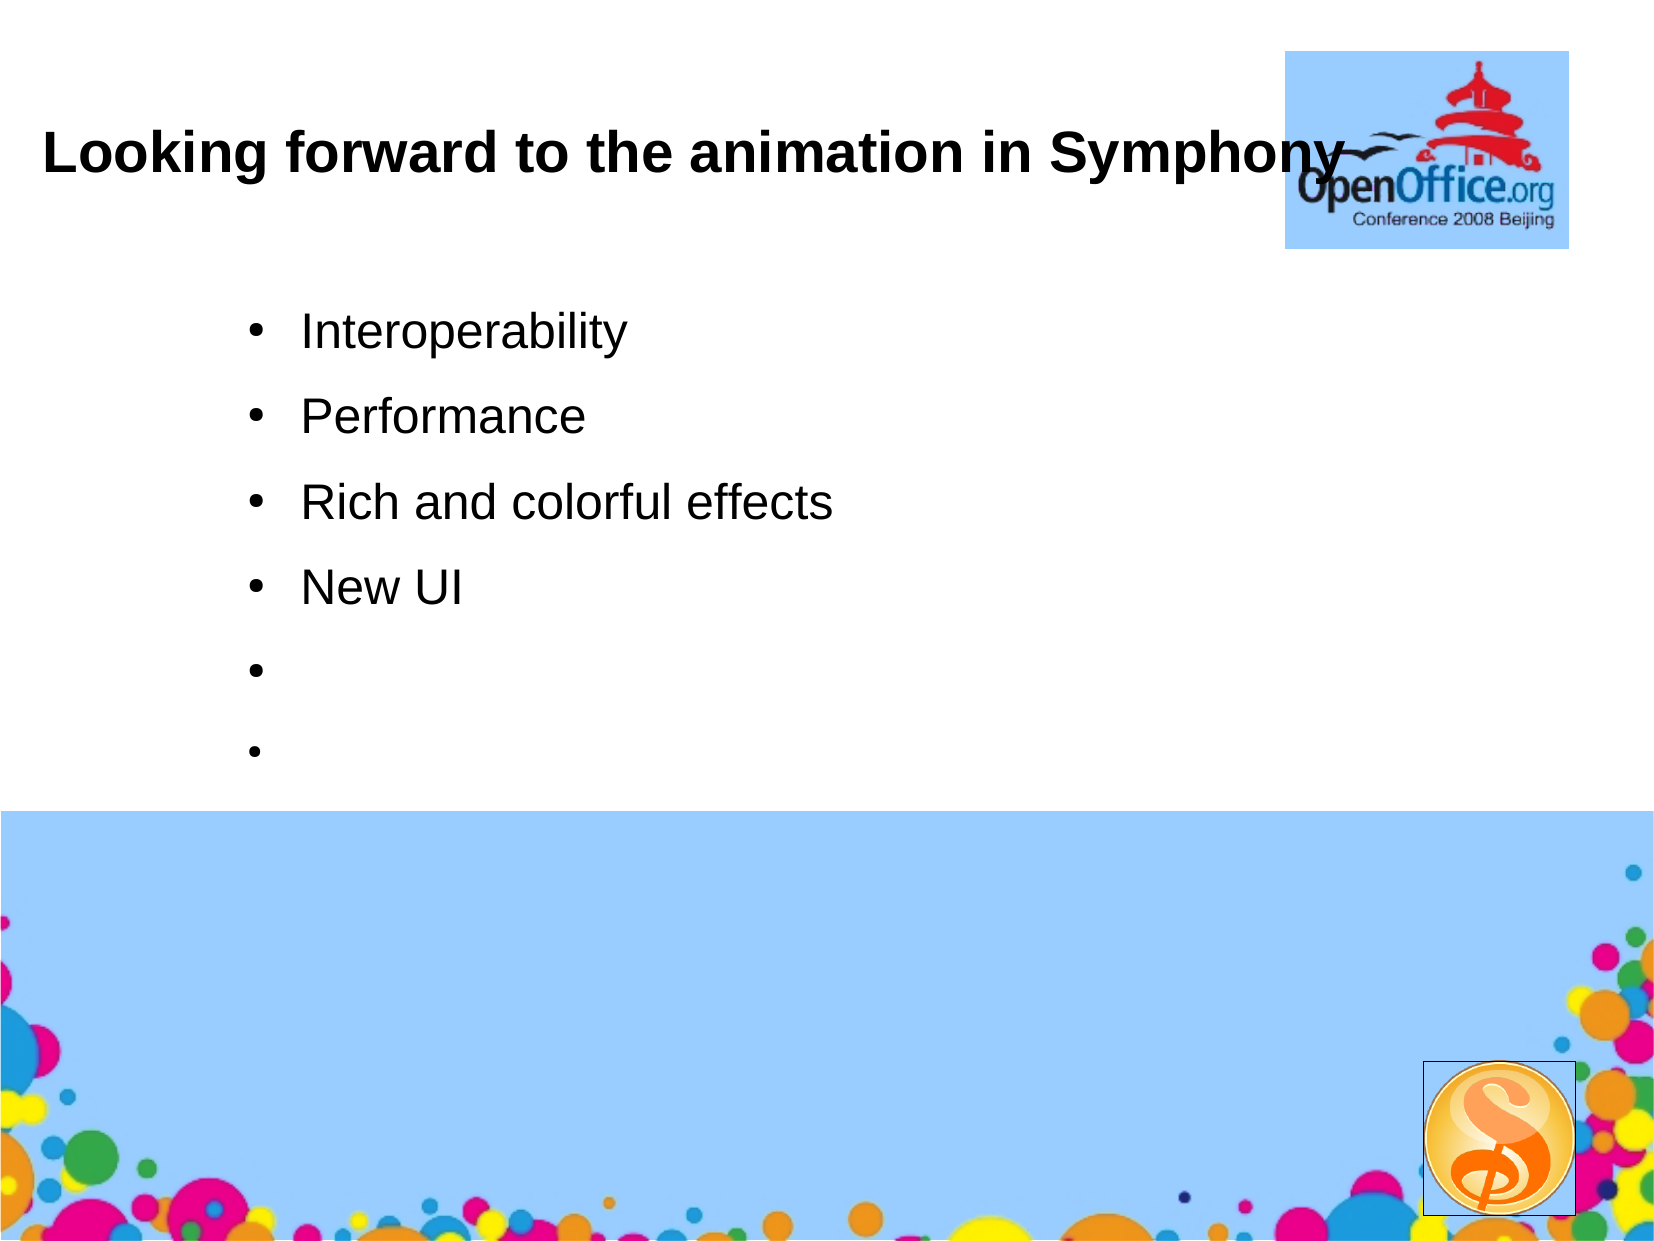

# Looking forward to the animation in Symphony
Interoperability
Performance
Rich and colorful effects
New UI